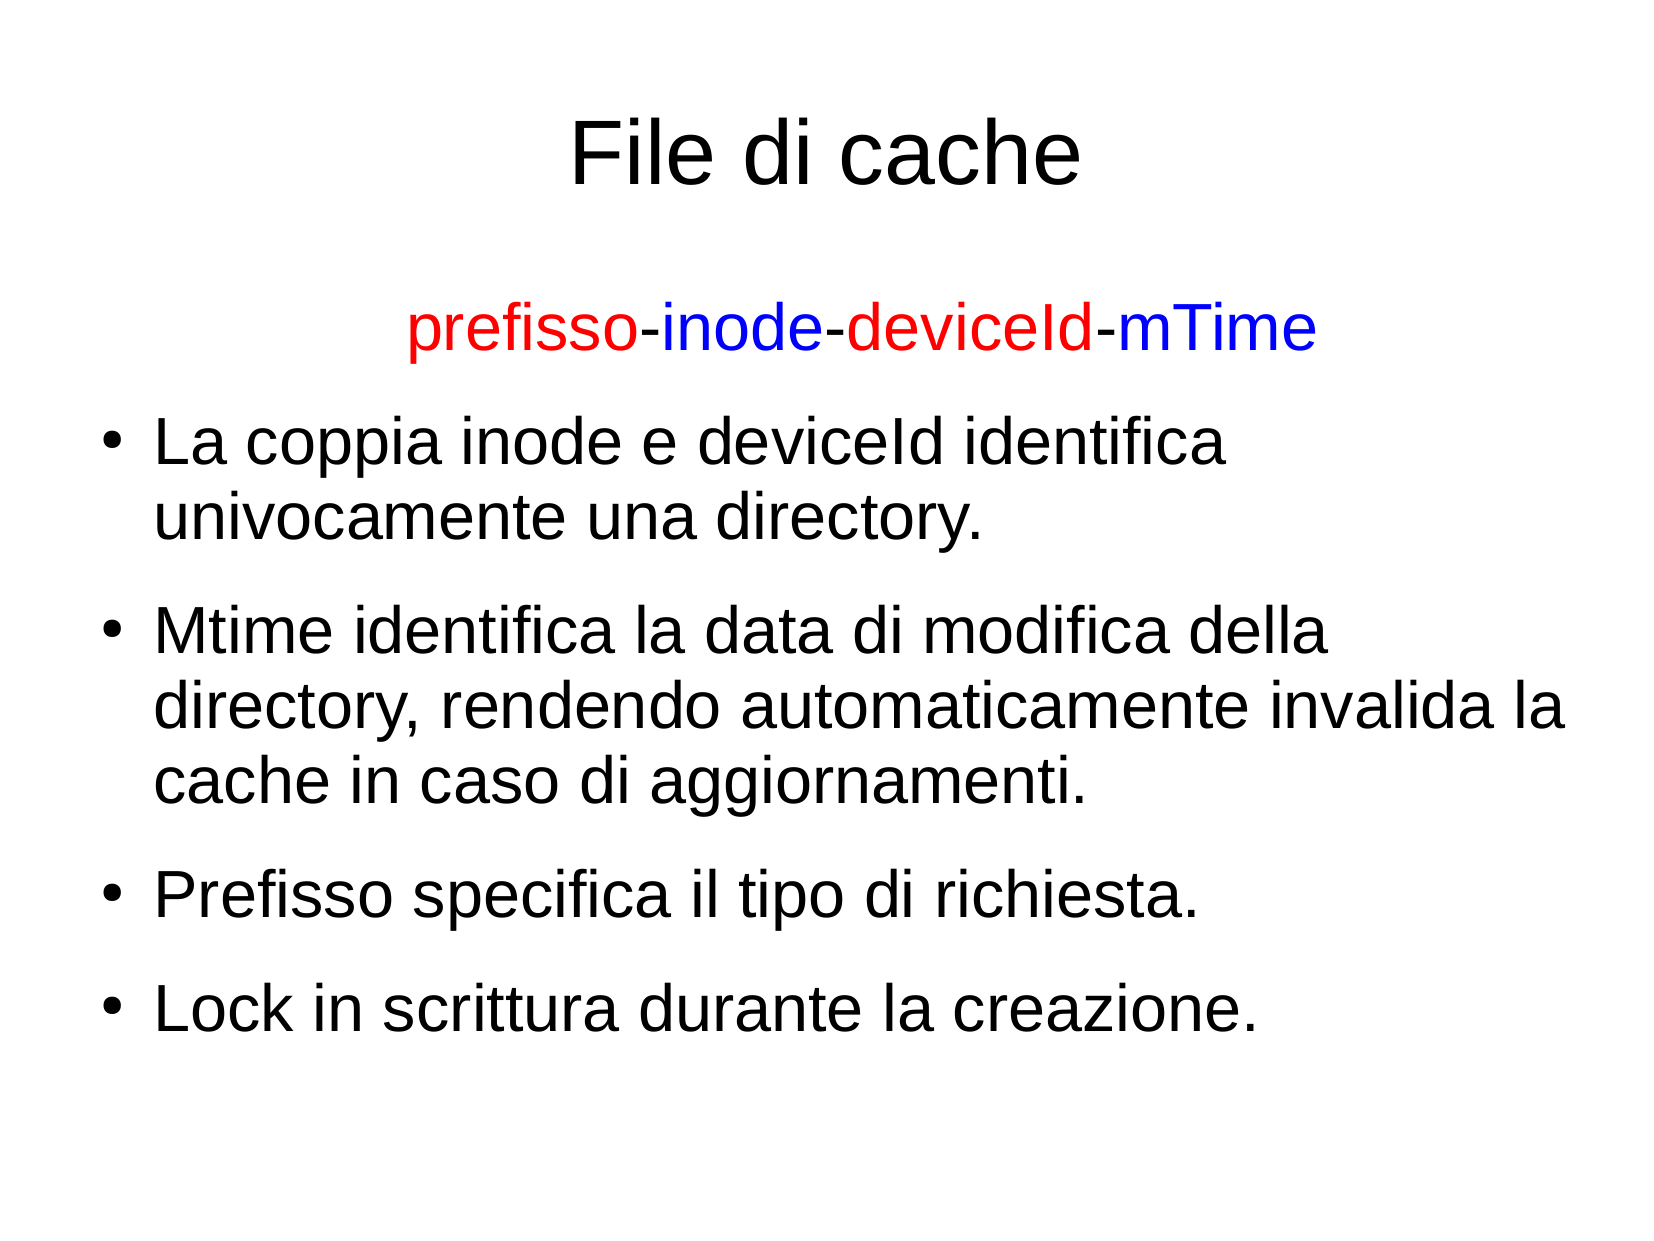

# File di cache
prefisso-inode-deviceId-mTime
La coppia inode e deviceId identifica univocamente una directory.
Mtime identifica la data di modifica della directory, rendendo automaticamente invalida la cache in caso di aggiornamenti.
Prefisso specifica il tipo di richiesta.
Lock in scrittura durante la creazione.